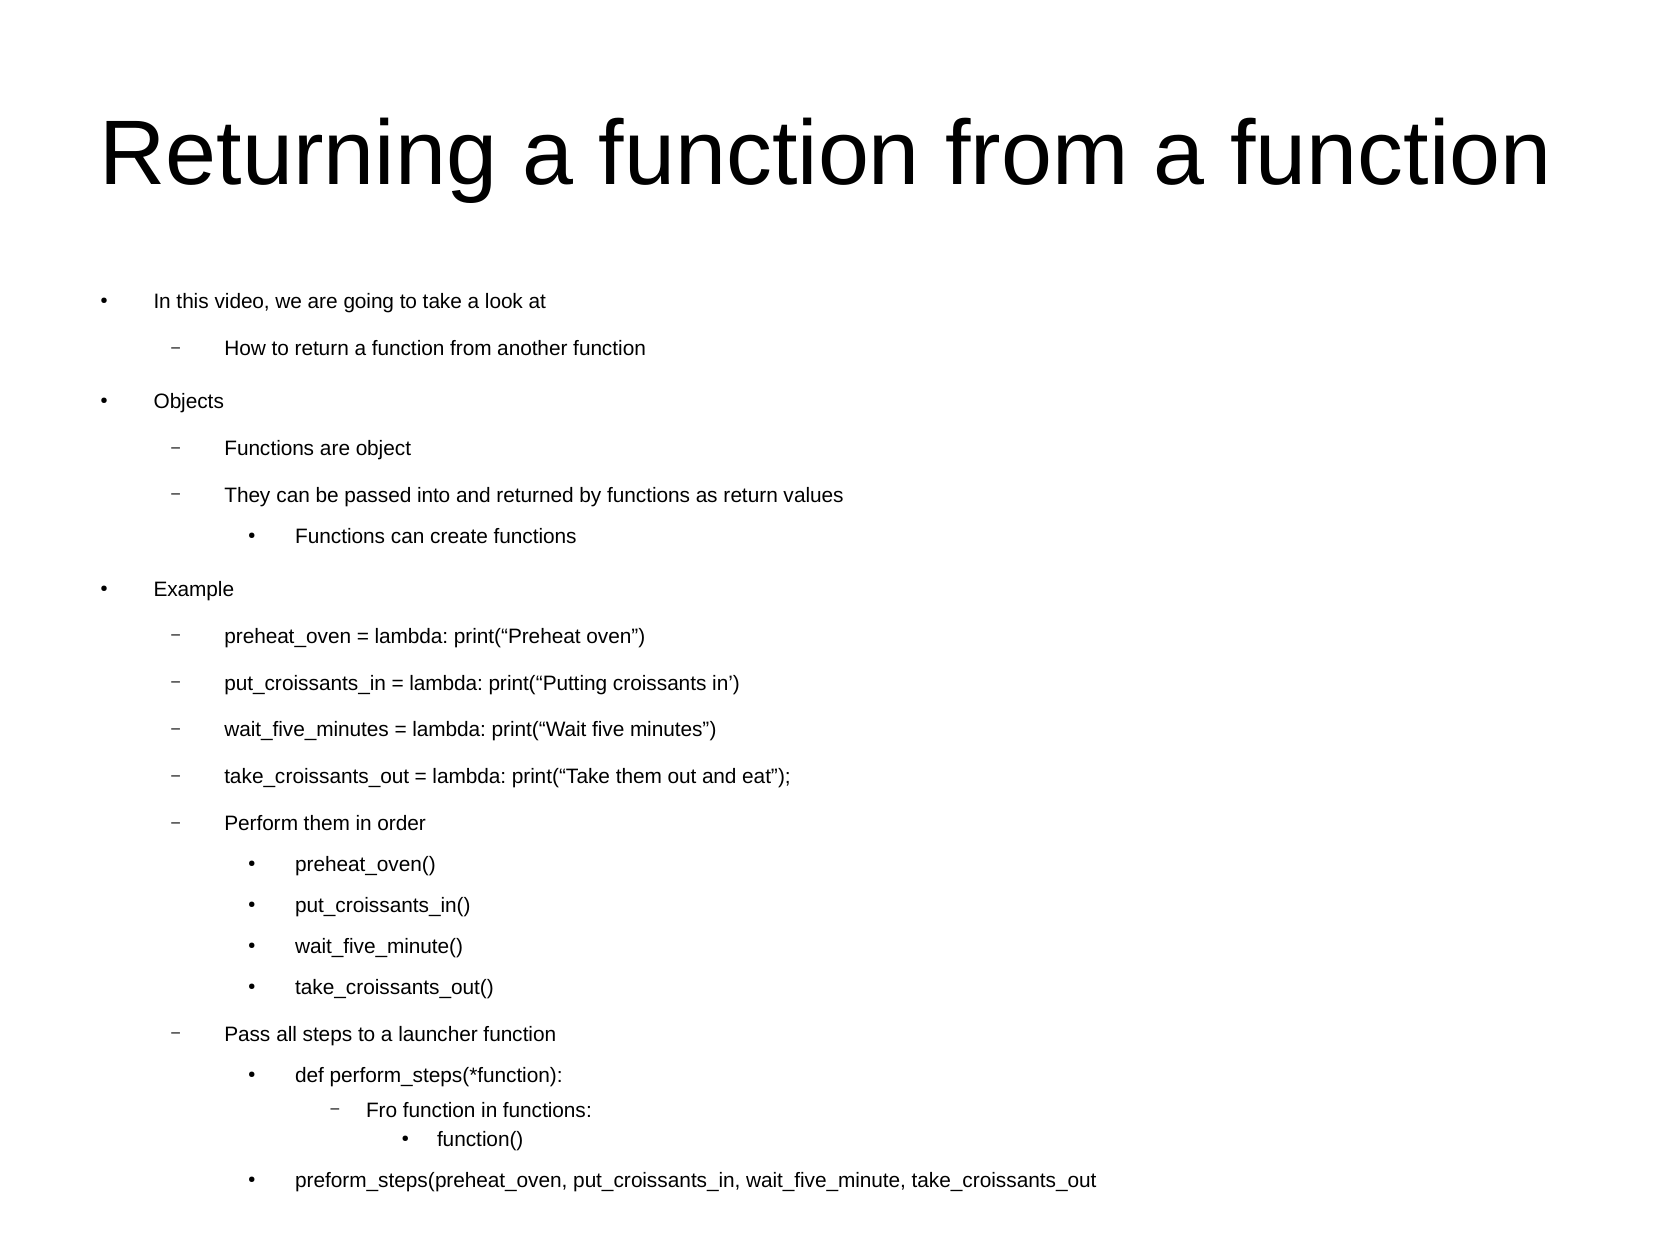

# Returning a function from a function
In this video, we are going to take a look at
How to return a function from another function
Objects
Functions are object
They can be passed into and returned by functions as return values
Functions can create functions
Example
preheat_oven = lambda: print(“Preheat oven”)
put_croissants_in = lambda: print(“Putting croissants in’)
wait_five_minutes = lambda: print(“Wait five minutes”)
take_croissants_out = lambda: print(“Take them out and eat”);
Perform them in order
preheat_oven()
put_croissants_in()
wait_five_minute()
take_croissants_out()
Pass all steps to a launcher function
def perform_steps(*function):
Fro function in functions:
function()
preform_steps(preheat_oven, put_croissants_in, wait_five_minute, take_croissants_out